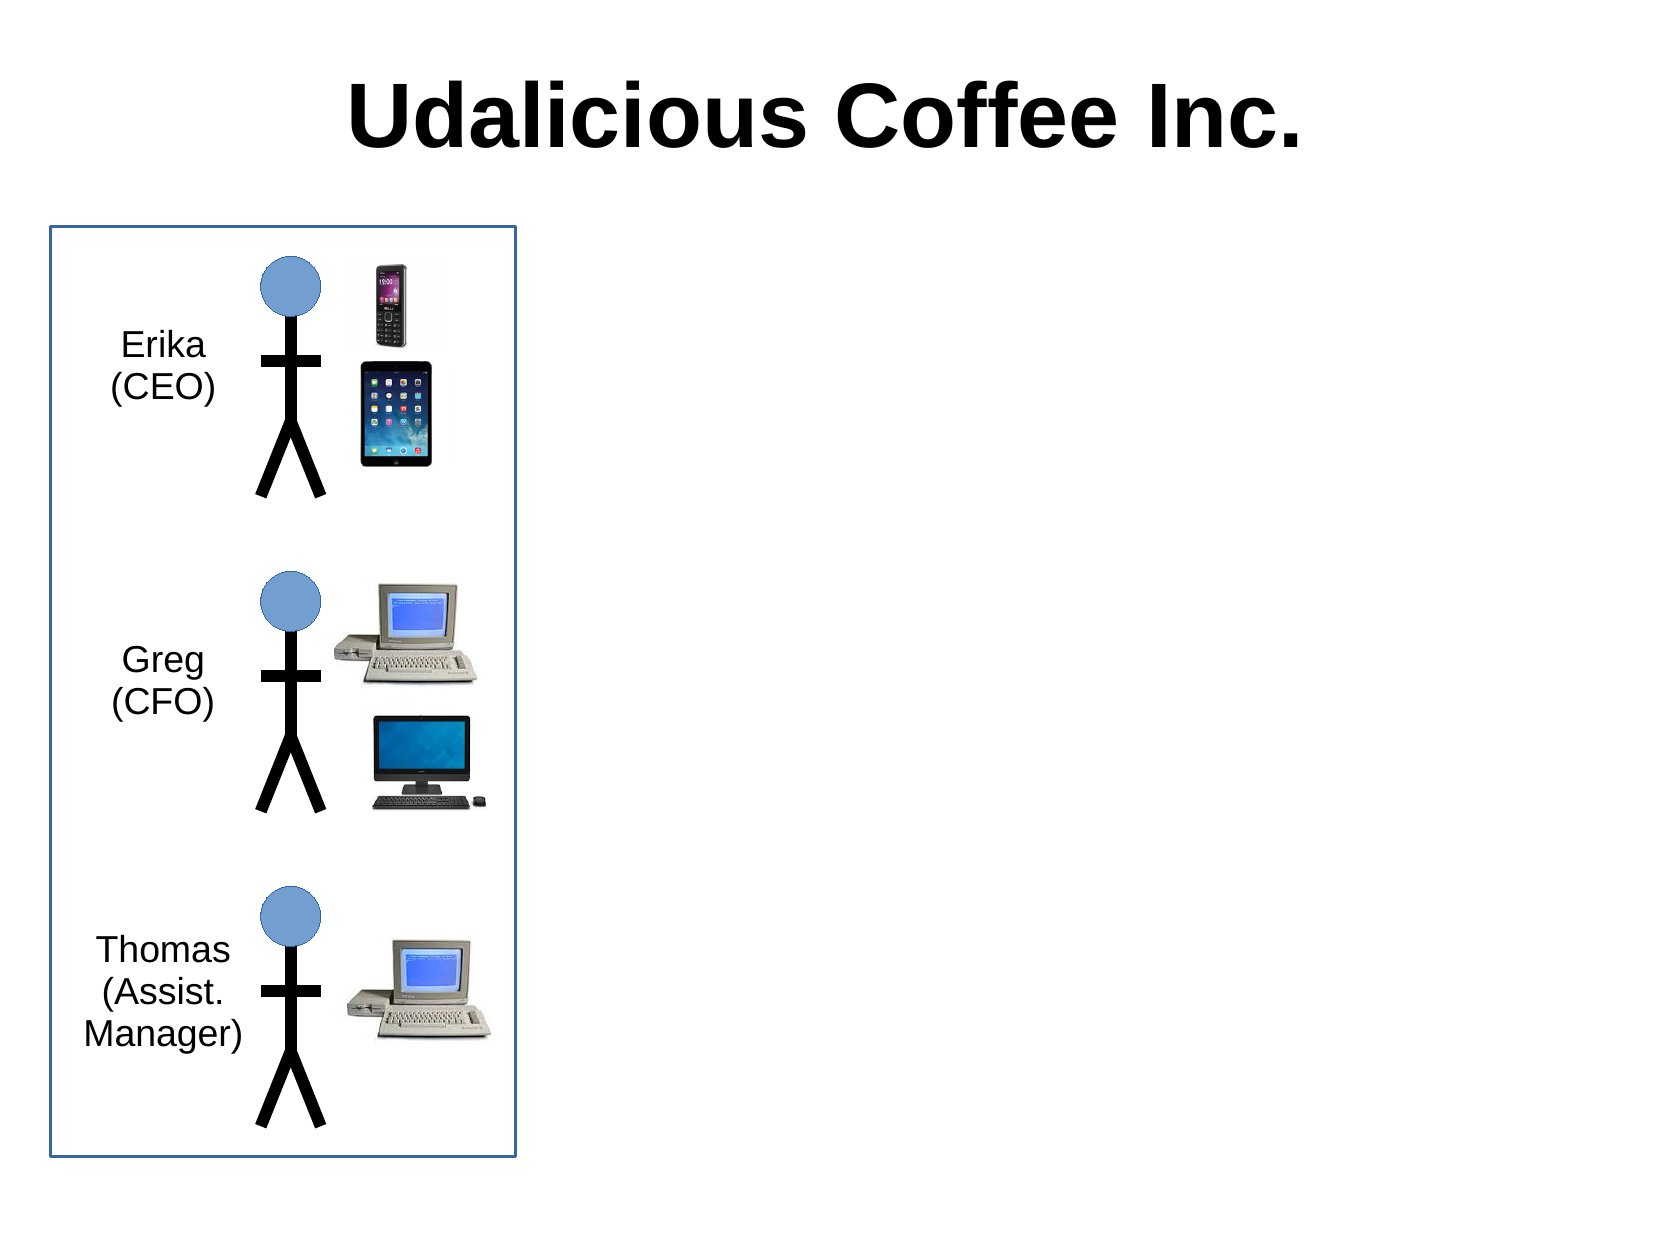

Udalicious Coffee Inc.
Erika
(CEO)
Greg
(CFO)
Thomas
(Assist. Manager)